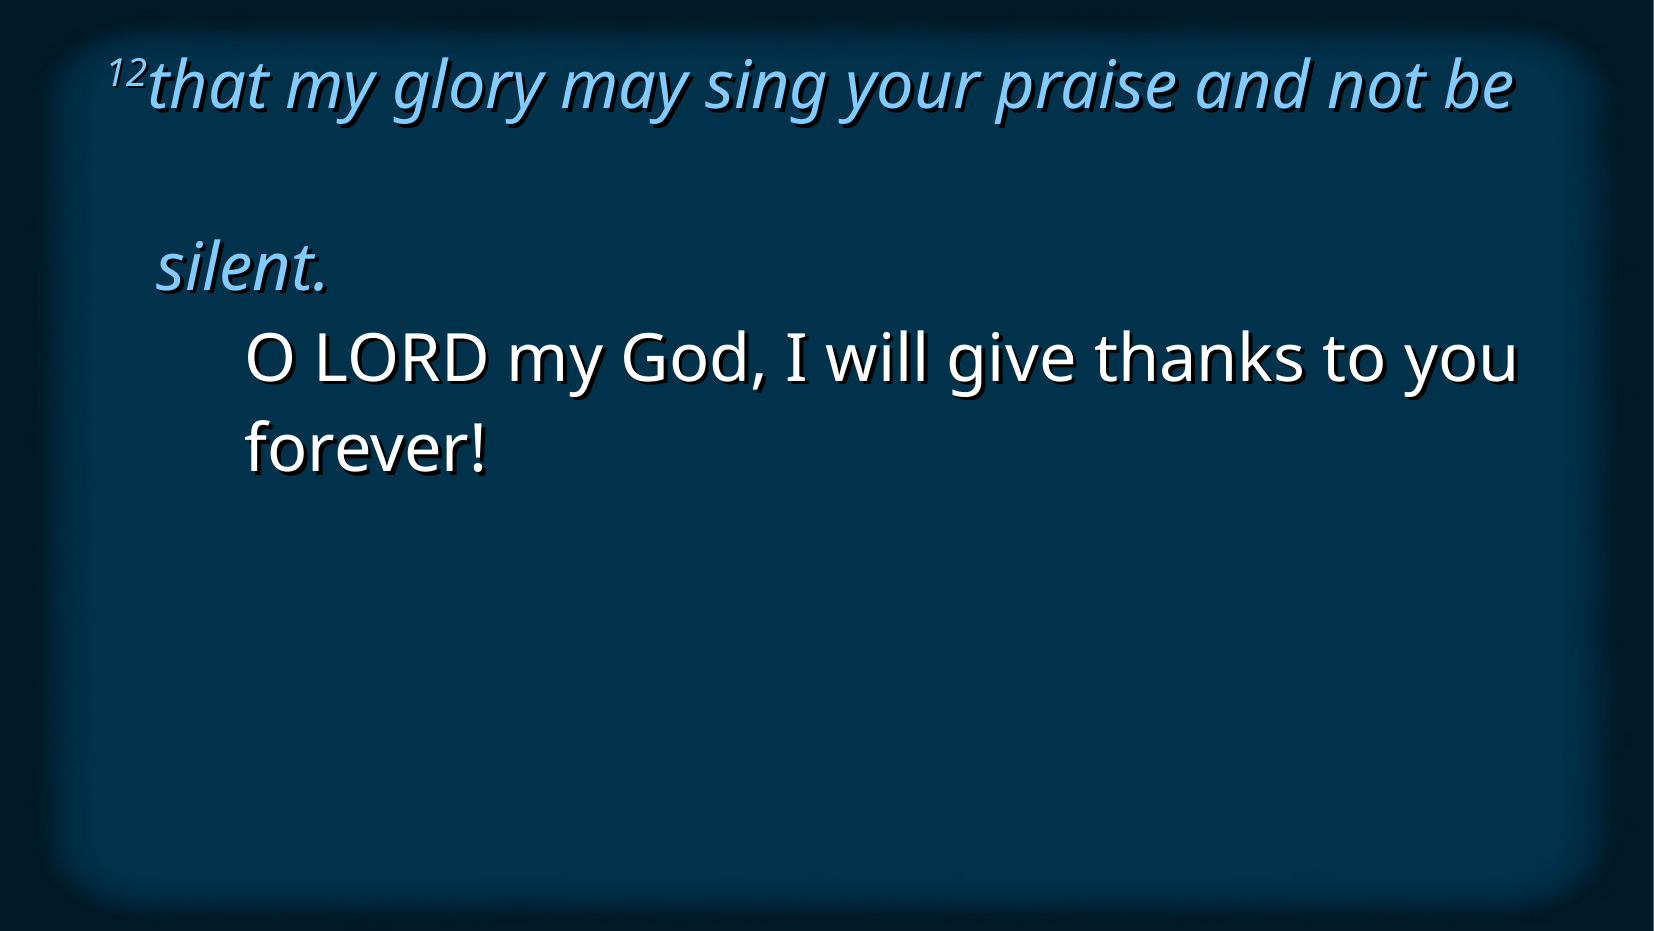

12that my glory may sing your praise and not be
 silent.
 O LORD my God, I will give thanks to you
 forever!